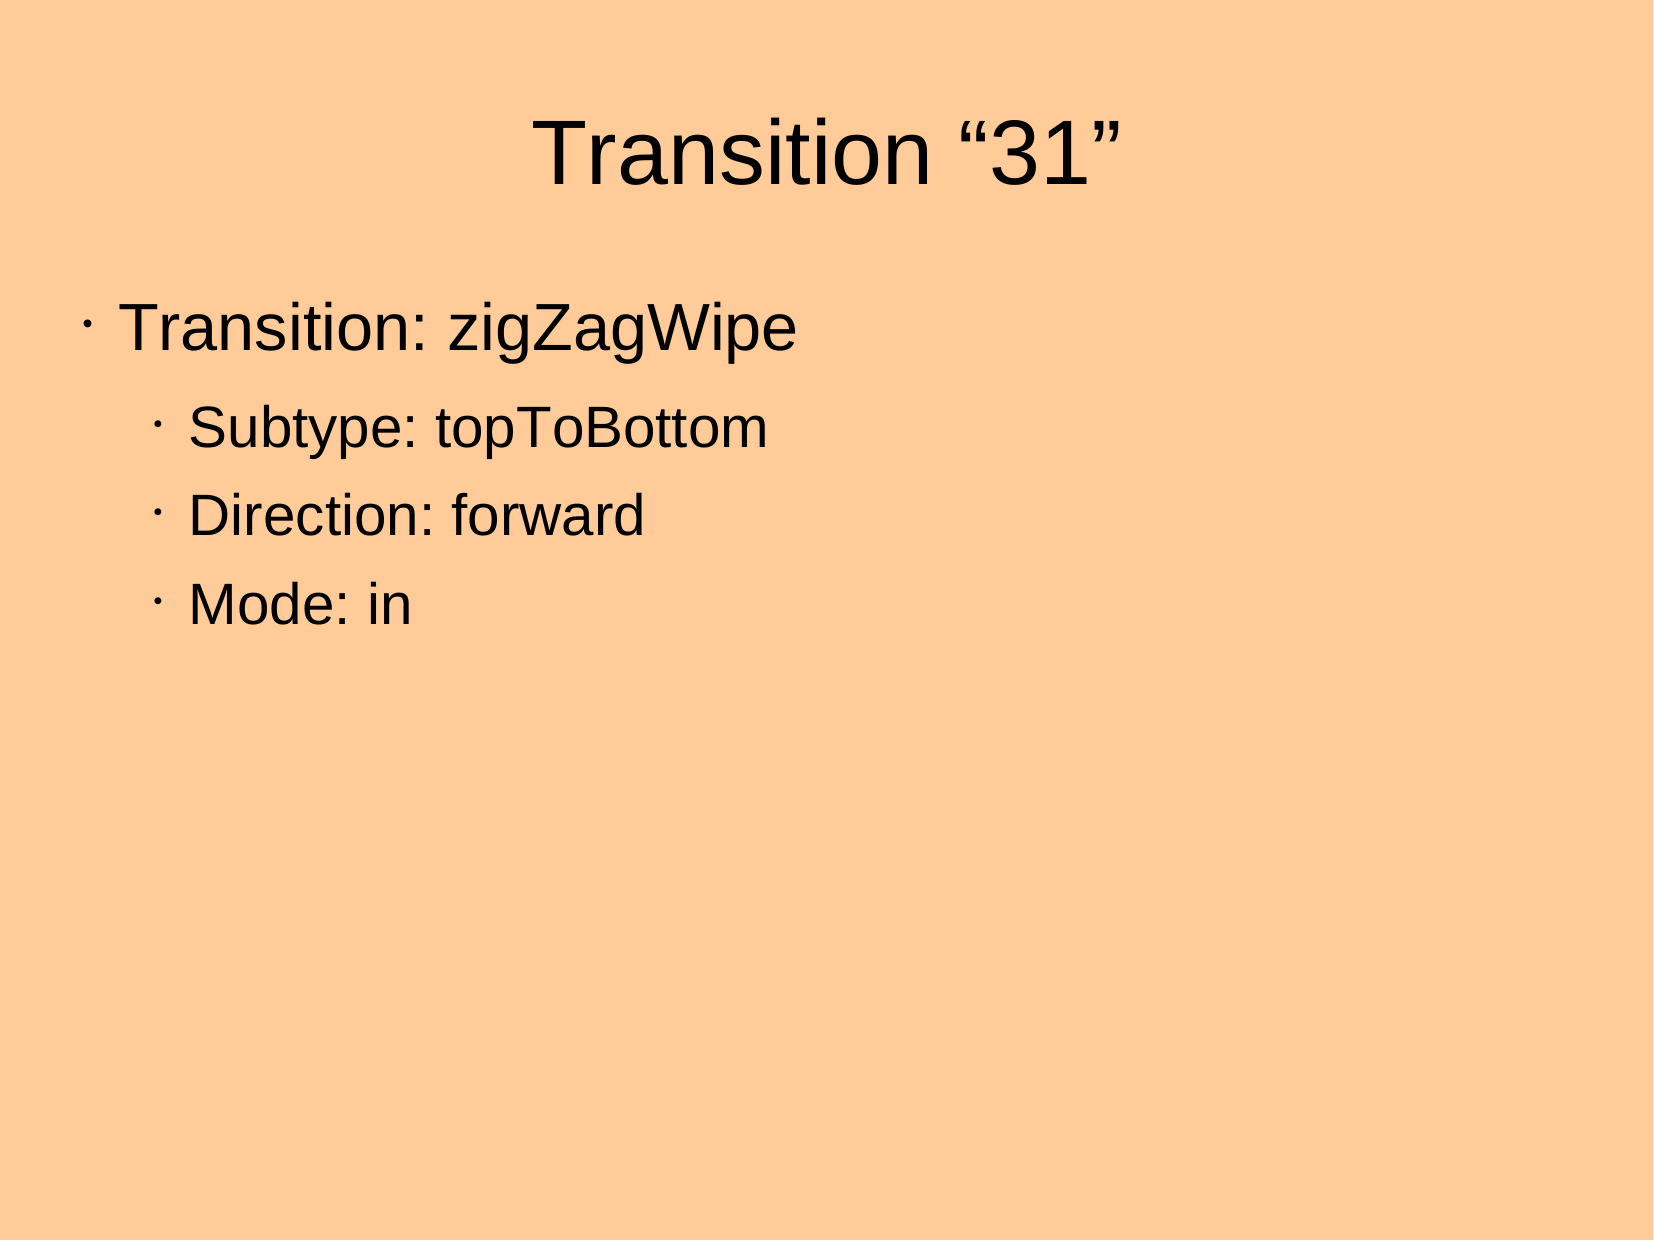

# Transition “31”
Transition: zigZagWipe
Subtype: topToBottom
Direction: forward
Mode: in